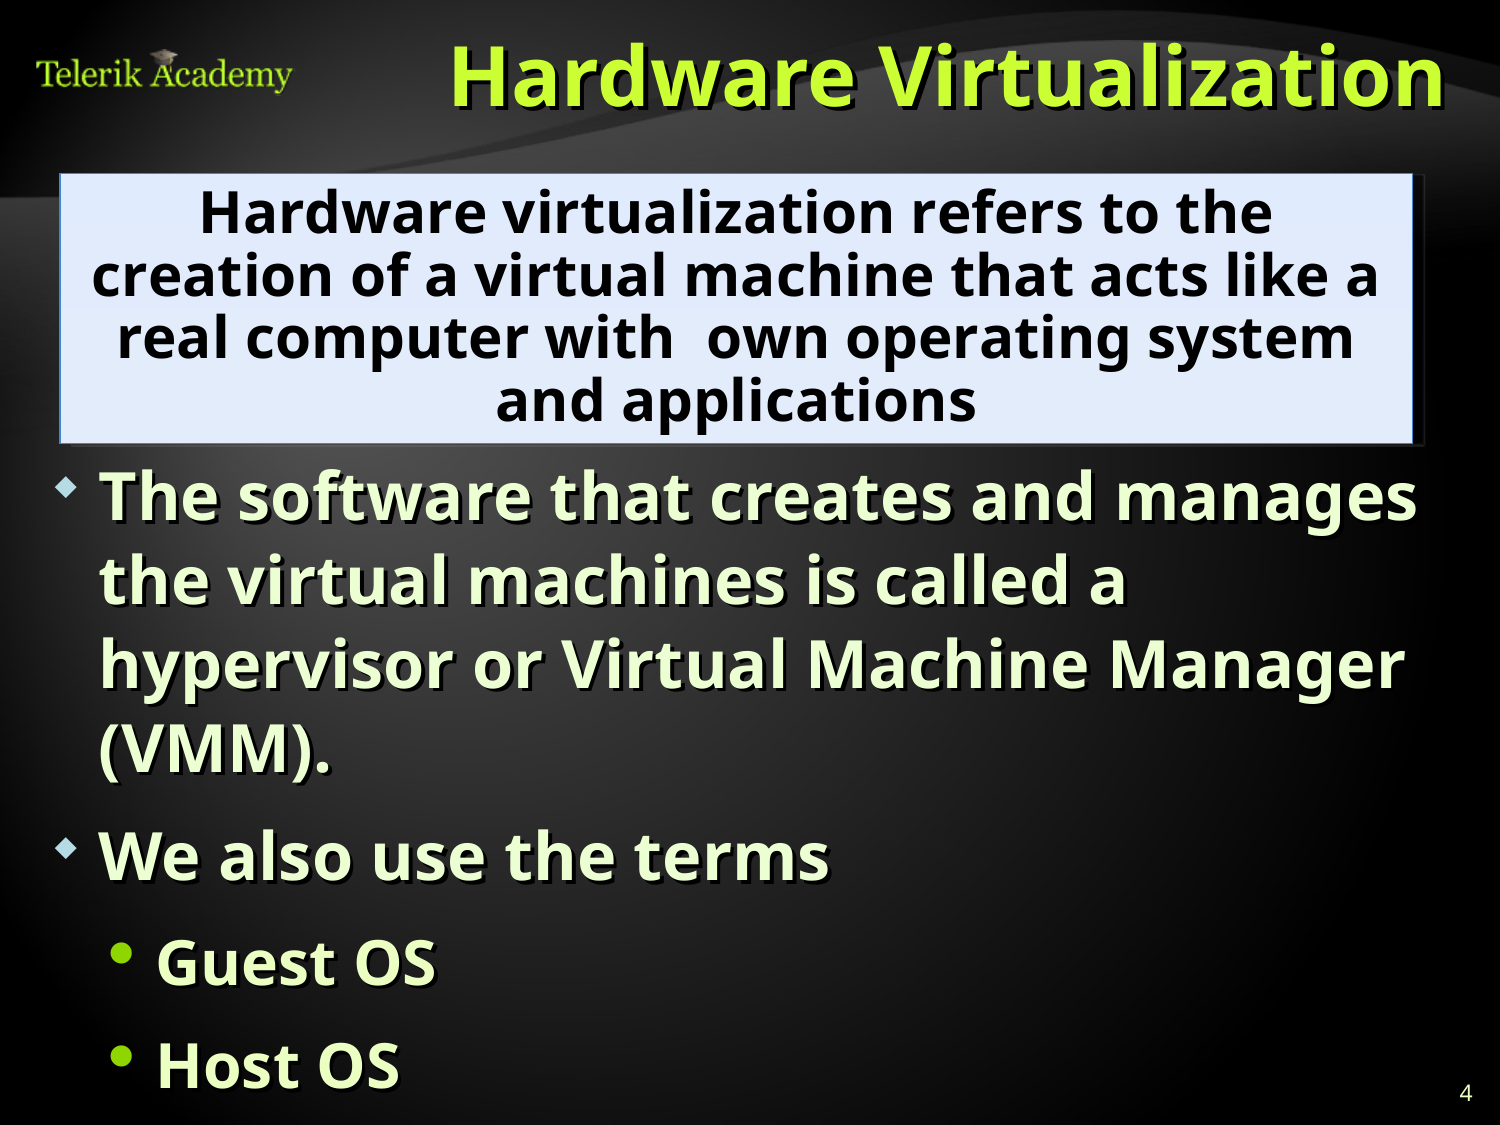

# Hardware Virtualization
Hardware virtualization refers to the creation of a virtual machine that acts like a real computer with own operating system and applications
The software that creates and manages the virtual machines is called a hypervisor or Virtual Machine Manager (VMM).
We also use the terms
Guest OS
Host OS